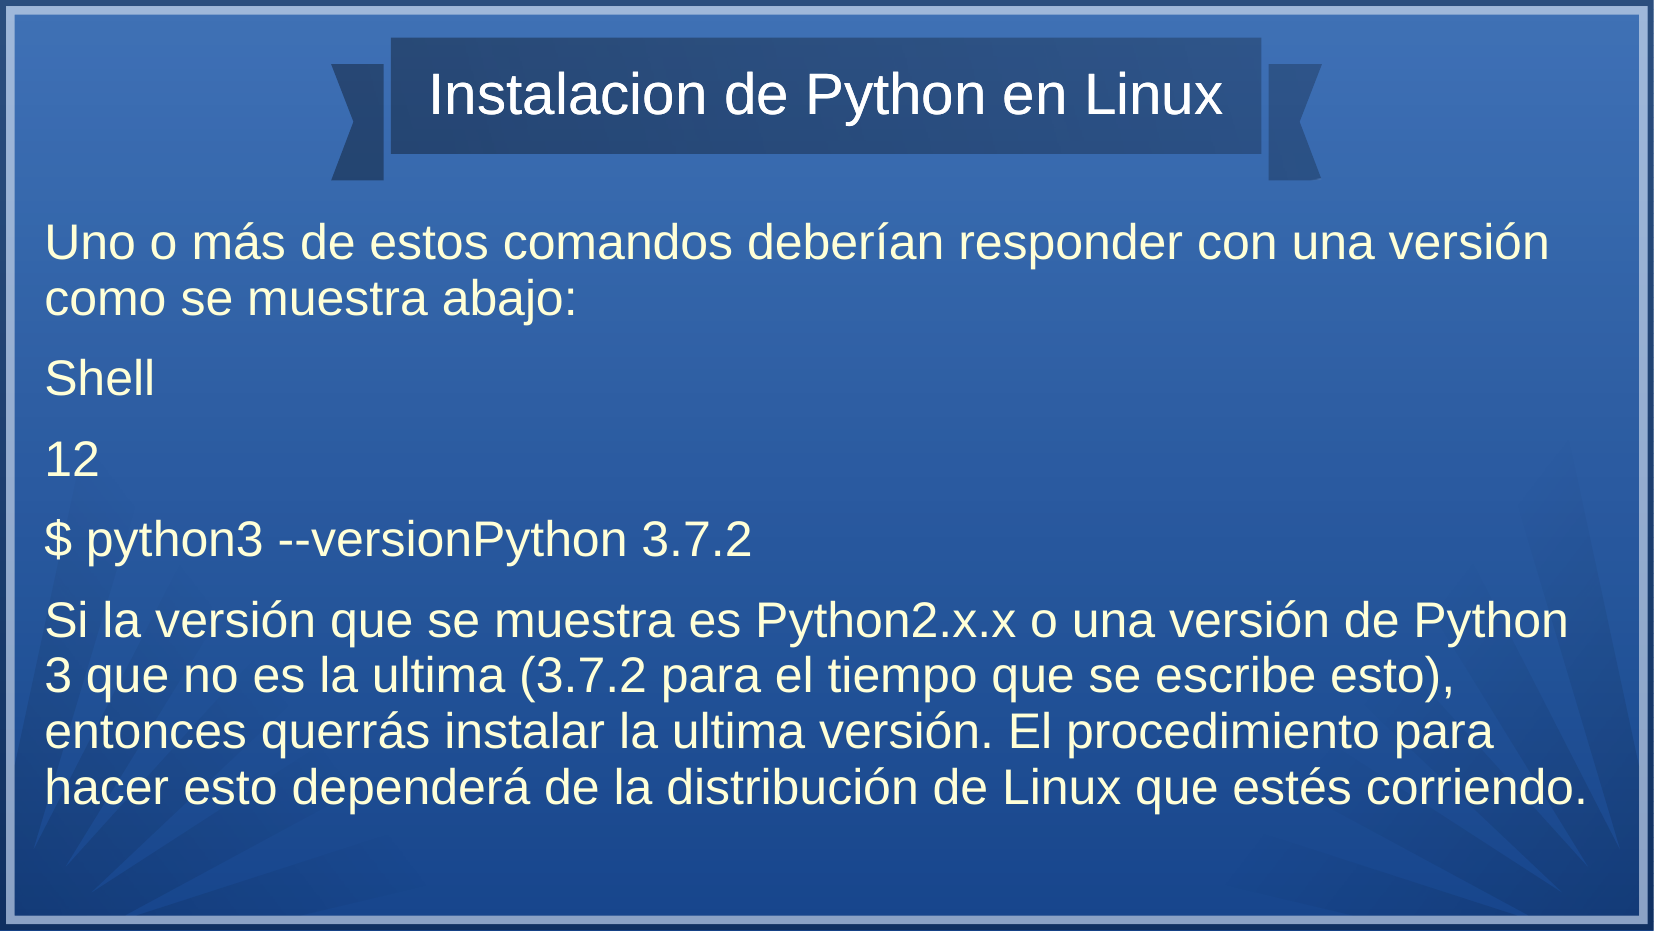

# Instalacion de Python en Linux
Instalacion de Python en Linux
Uno o más de estos comandos deberían responder con una versión como se muestra abajo:
Shell
12
$ python3 --versionPython 3.7.2
Si la versión que se muestra es Python2.x.x o una versión de Python 3 que no es la ultima (3.7.2 para el tiempo que se escribe esto), entonces querrás instalar la ultima versión. El procedimiento para hacer esto dependerá de la distribución de Linux que estés corriendo.